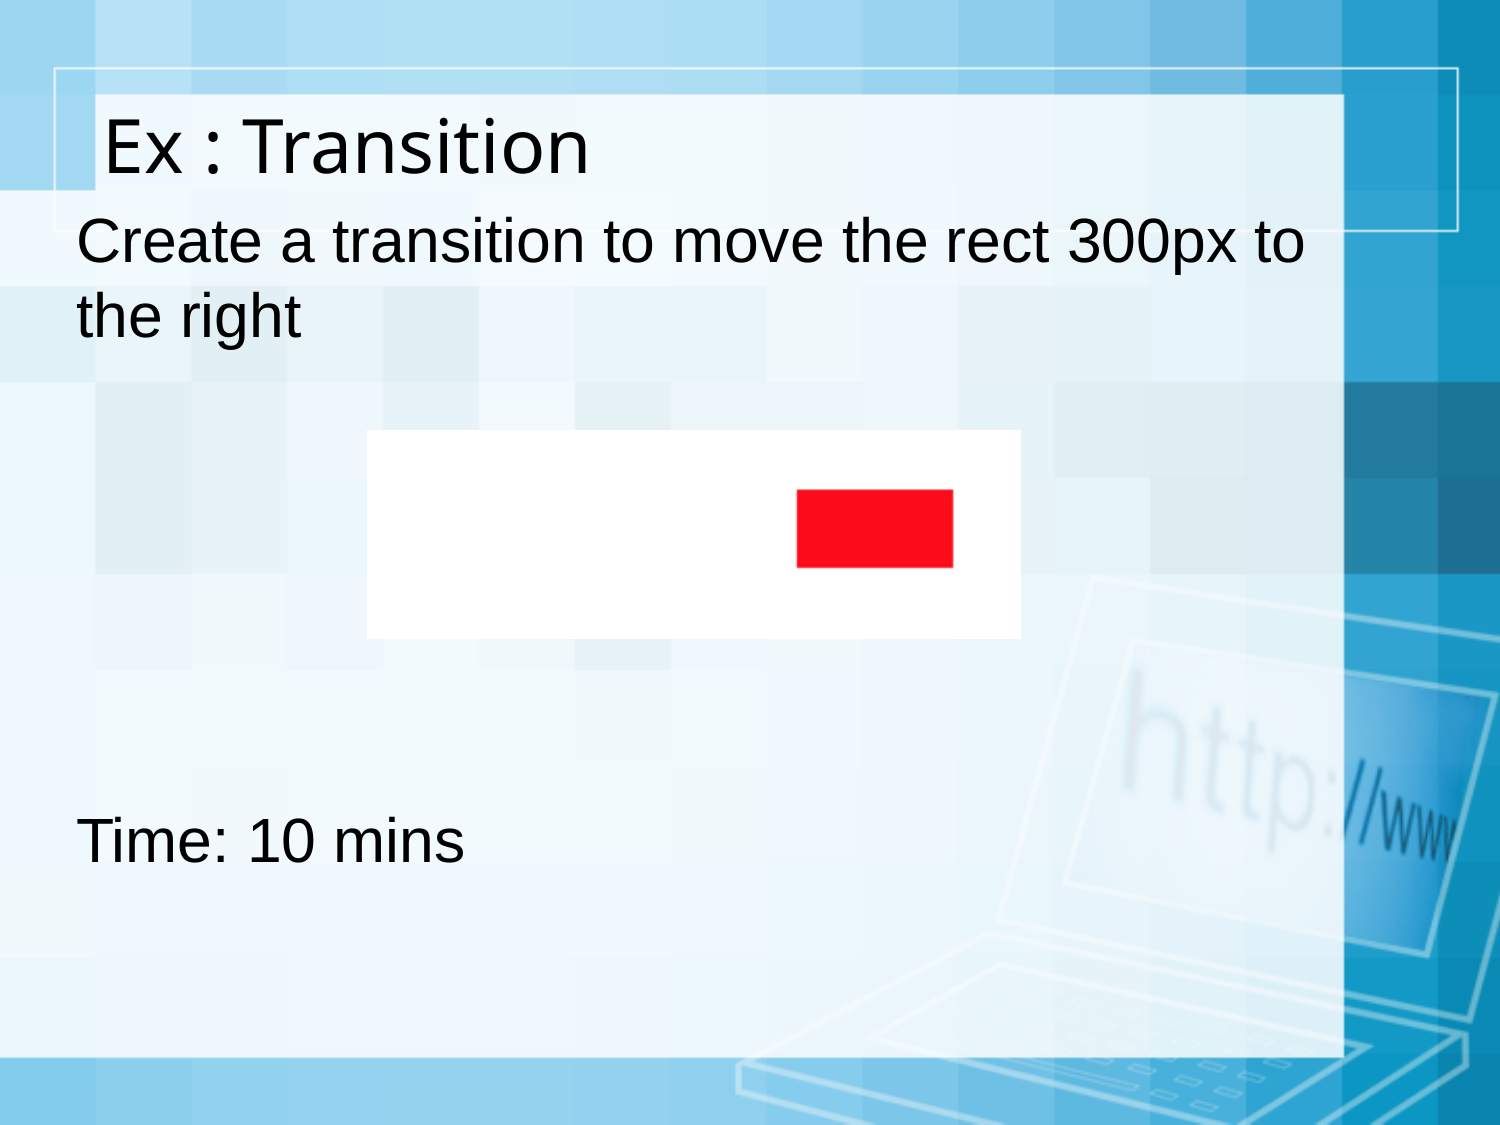

# Ex : Transition
Create a transition to move the rect 300px to the right
Time: 10 mins